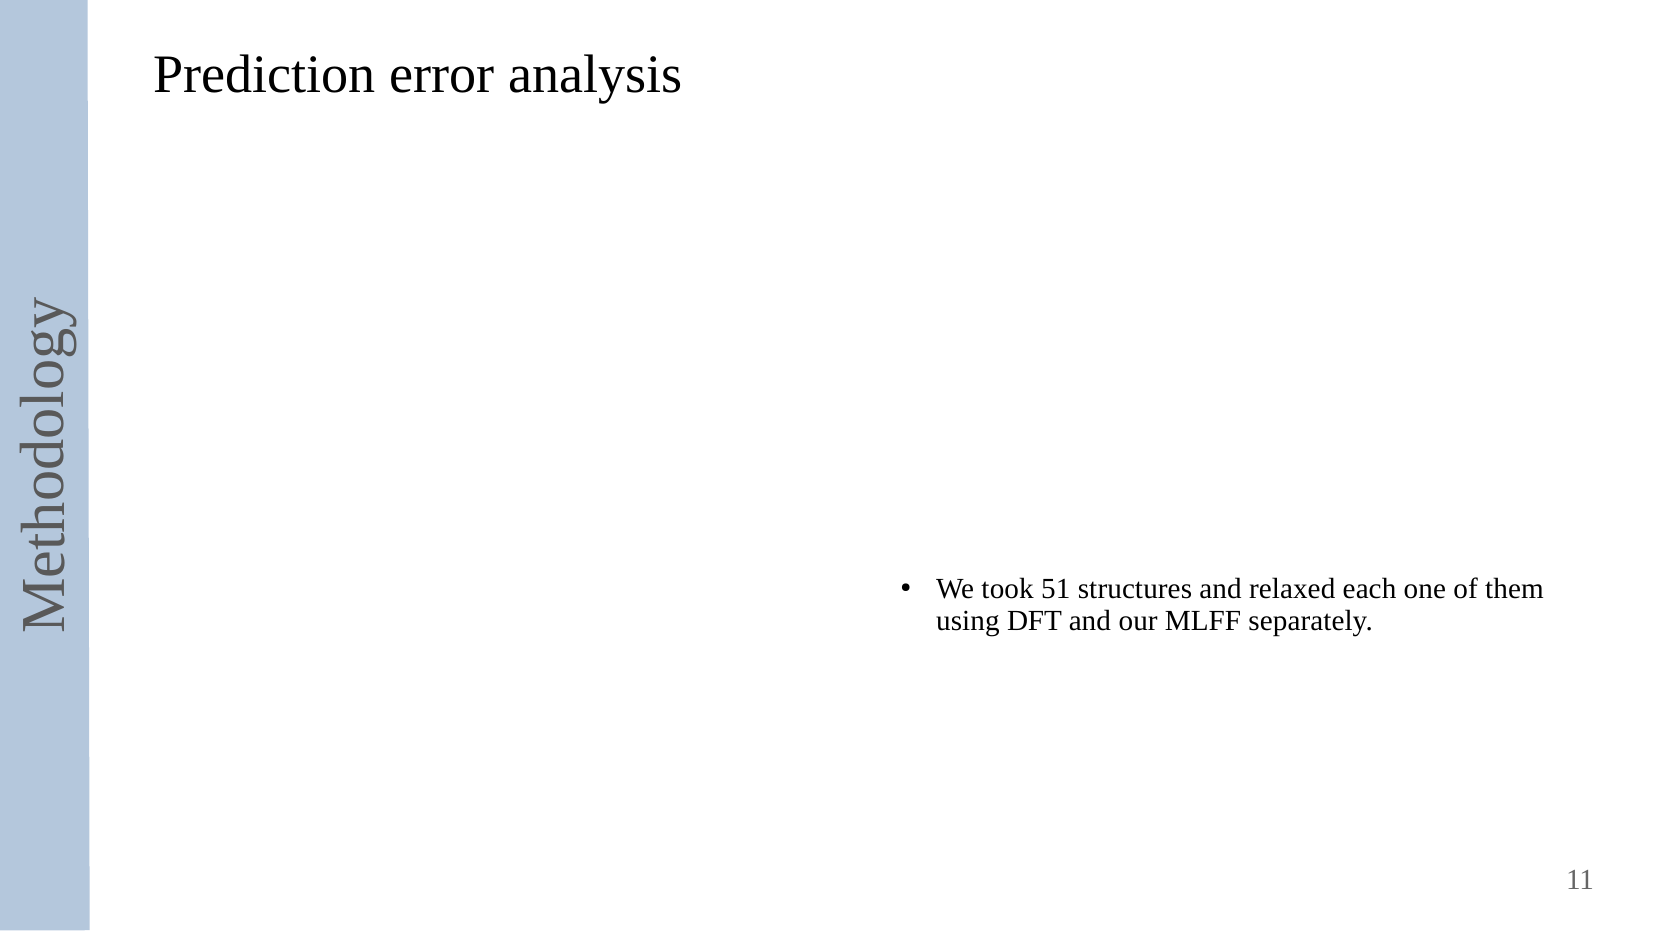

Prediction error analysis
# Methodology
We took 51 structures and relaxed each one of them using DFT and our MLFF separately.